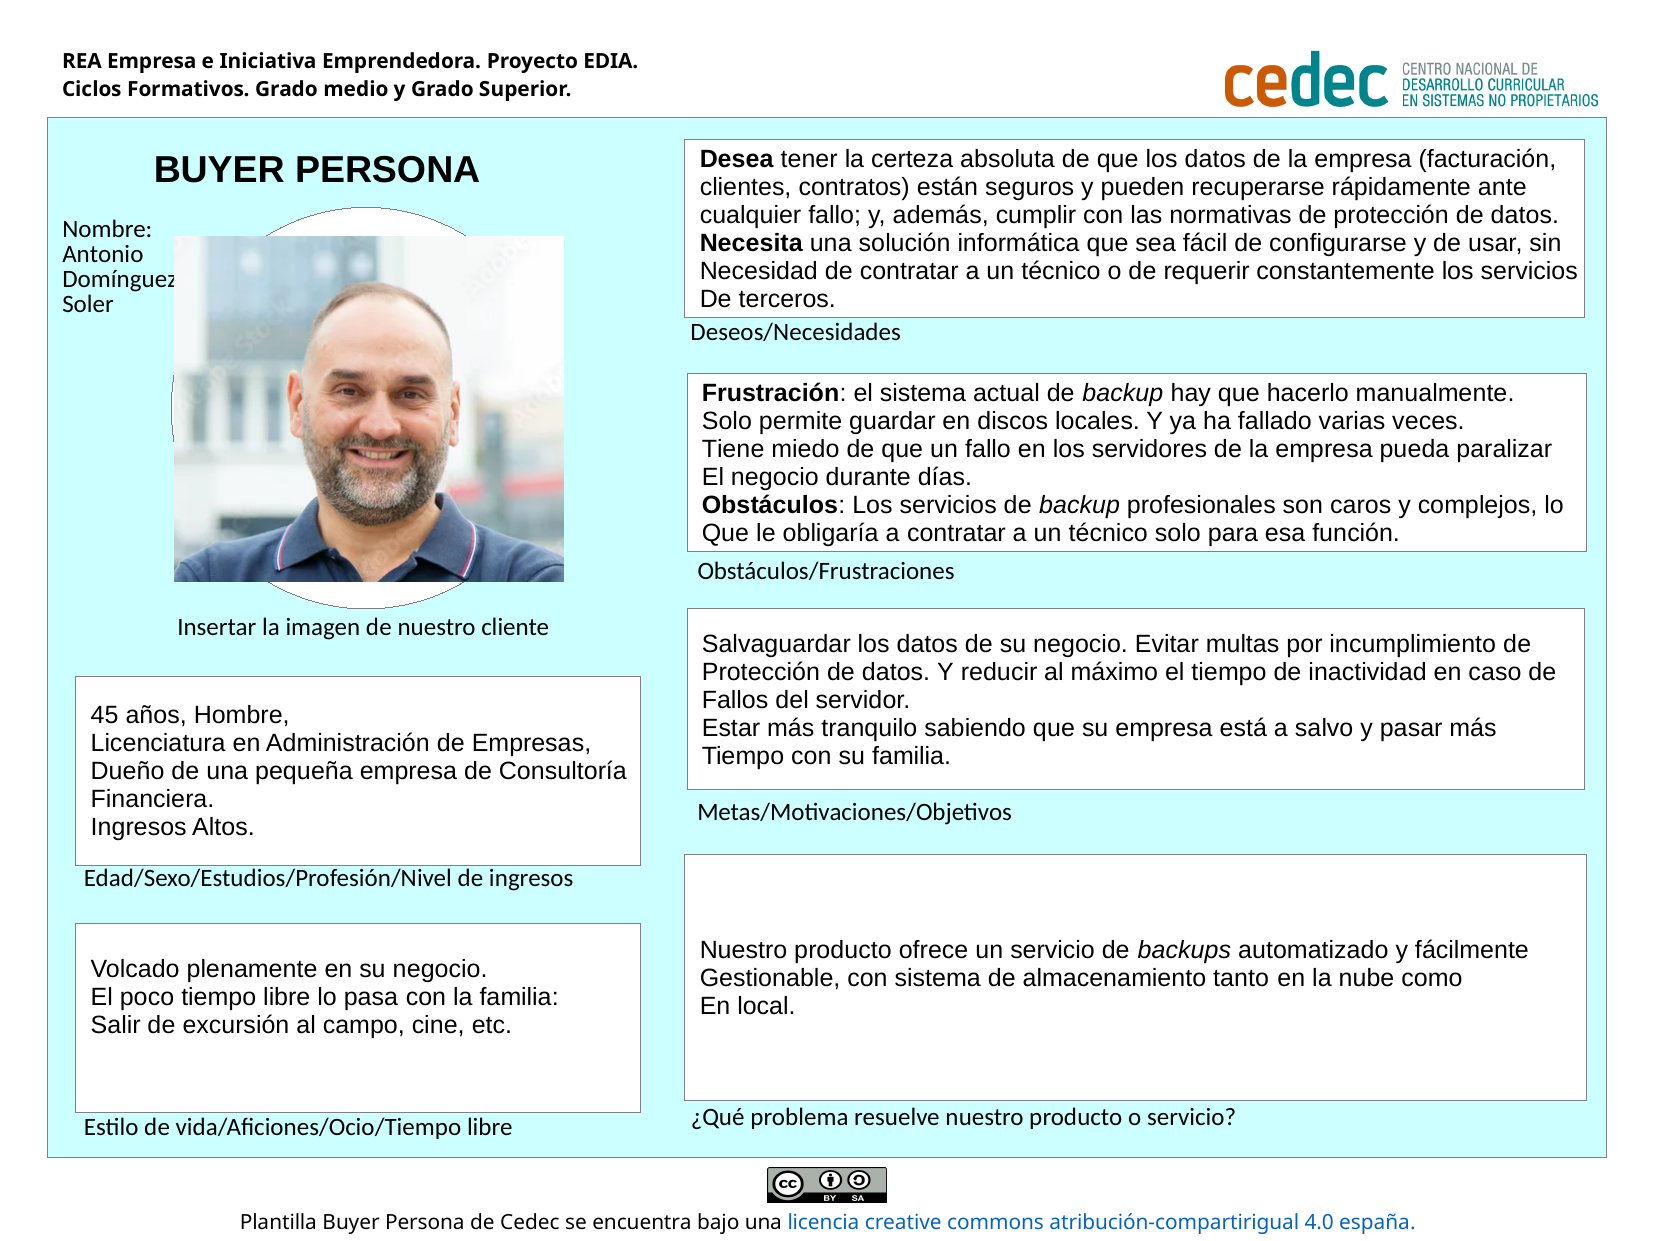

REA Empresa e Iniciativa Emprendedora. Proyecto EDIA.
Ciclos Formativos. Grado medio y Grado Superior.
Desea tener la certeza absoluta de que los datos de la empresa (facturación,
clientes, contratos) están seguros y pueden recuperarse rápidamente ante
cualquier fallo; y, además, cumplir con las normativas de protección de datos.
Necesita una solución informática que sea fácil de configurarse y de usar, sin
Necesidad de contratar a un técnico o de requerir constantemente los servicios
De terceros.
BUYER PERSONA
Nombre:
Antonio Domínguez Soler
Deseos/Necesidades
Frustración: el sistema actual de backup hay que hacerlo manualmente.
Solo permite guardar en discos locales. Y ya ha fallado varias veces.
Tiene miedo de que un fallo en los servidores de la empresa pueda paralizar
El negocio durante días.
Obstáculos: Los servicios de backup profesionales son caros y complejos, lo
Que le obligaría a contratar a un técnico solo para esa función.
Obstáculos/Frustraciones
Insertar la imagen de nuestro cliente
Salvaguardar los datos de su negocio. Evitar multas por incumplimiento de
Protección de datos. Y reducir al máximo el tiempo de inactividad en caso de
Fallos del servidor.
Estar más tranquilo sabiendo que su empresa está a salvo y pasar más
Tiempo con su familia.
45 años, Hombre,
Licenciatura en Administración de Empresas,
Dueño de una pequeña empresa de Consultoría
Financiera.
Ingresos Altos.
Metas/Motivaciones/Objetivos
Nuestro producto ofrece un servicio de backups automatizado y fácilmente
Gestionable, con sistema de almacenamiento tanto en la nube como
En local.
Edad/Sexo/Estudios/Profesión/Nivel de ingresos
Volcado plenamente en su negocio.
El poco tiempo libre lo pasa con la familia:
Salir de excursión al campo, cine, etc.
¿Qué problema resuelve nuestro producto o servicio?
Estilo de vida/Aficiones/Ocio/Tiempo libre
Plantilla Buyer Persona de Cedec se encuentra bajo una licencia creative commons atribución-compartirigual 4.0 españa.